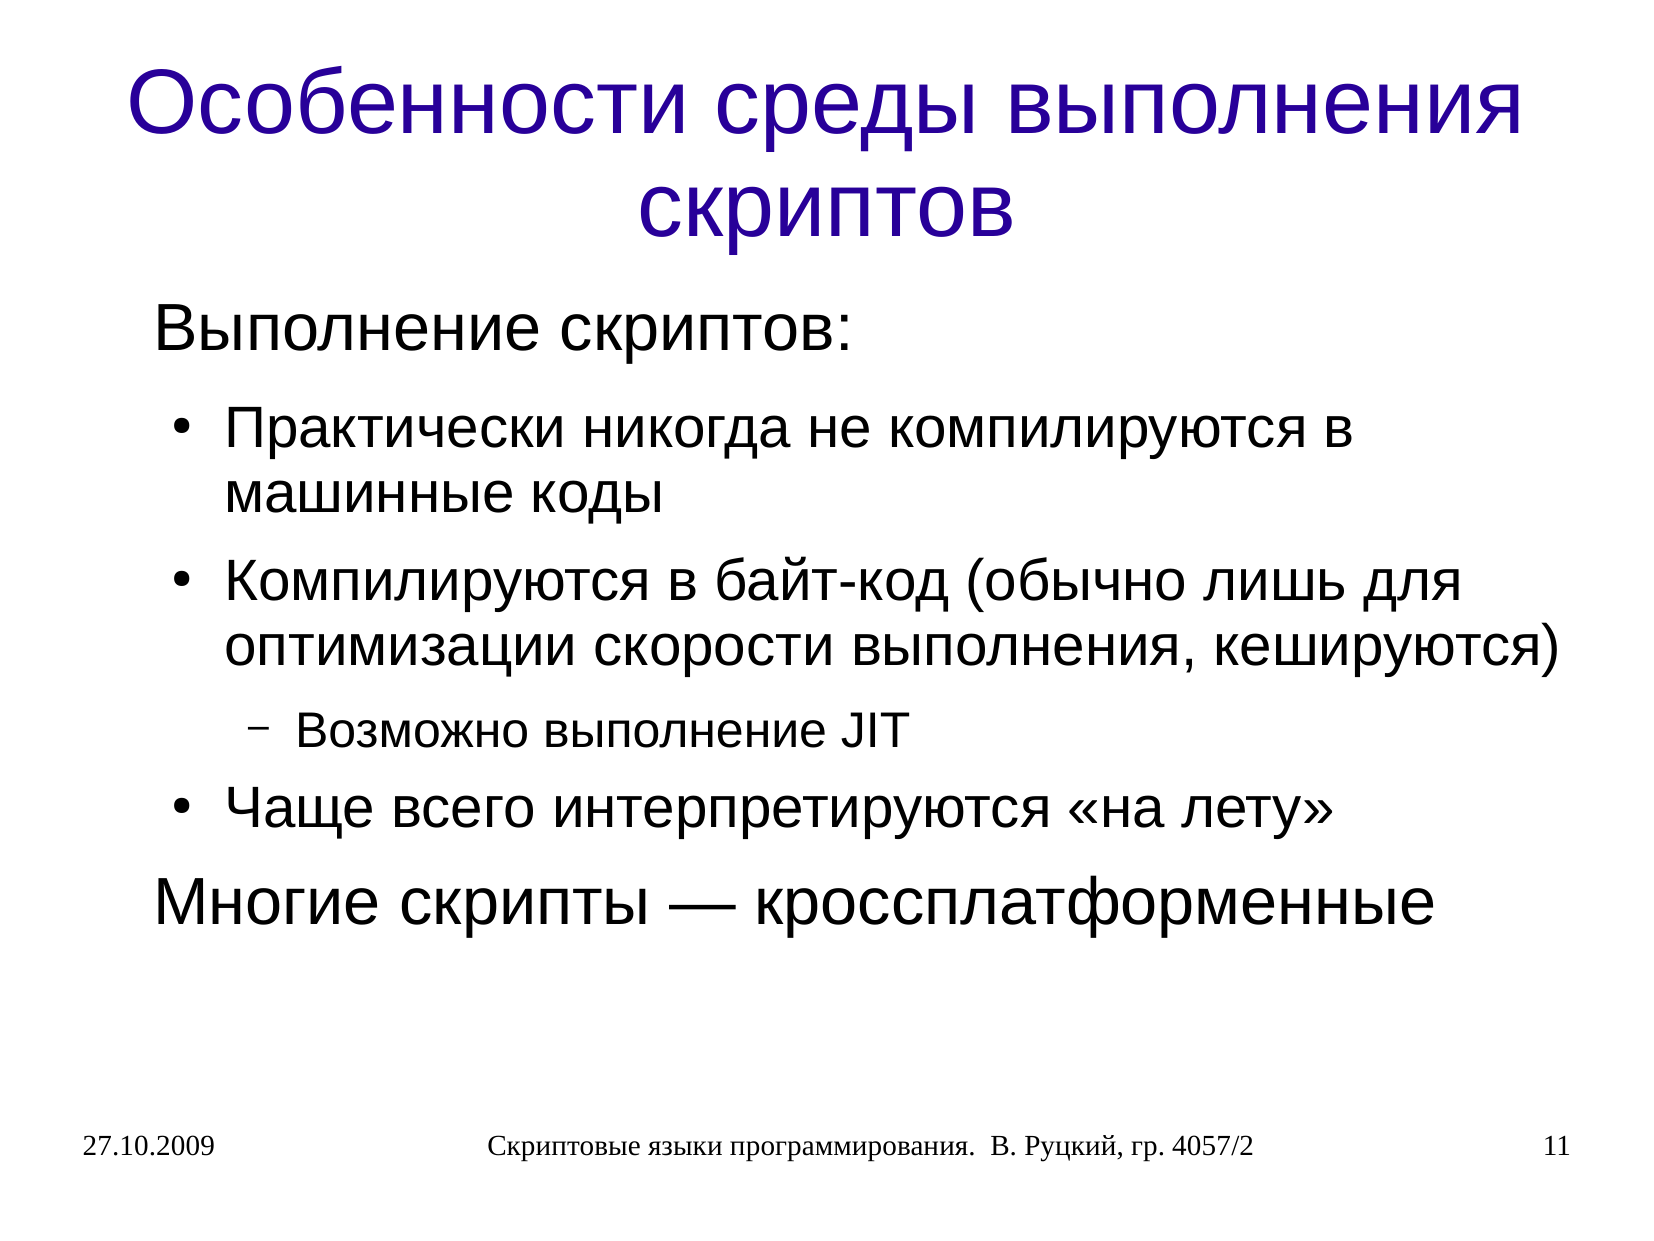

# Особенности среды выполнения скриптов
Выполнение скриптов:
Практически никогда не компилируются в машинные коды
Компилируются в байт-код (обычно лишь для оптимизации скорости выполнения, кешируются)
Возможно выполнение JIT
Чаще всего интерпретируются «на лету»
Многие скрипты — кроссплатформенные
27.10.2009
Скриптовые языки программирования. В. Руцкий, гр. 4057/2
11